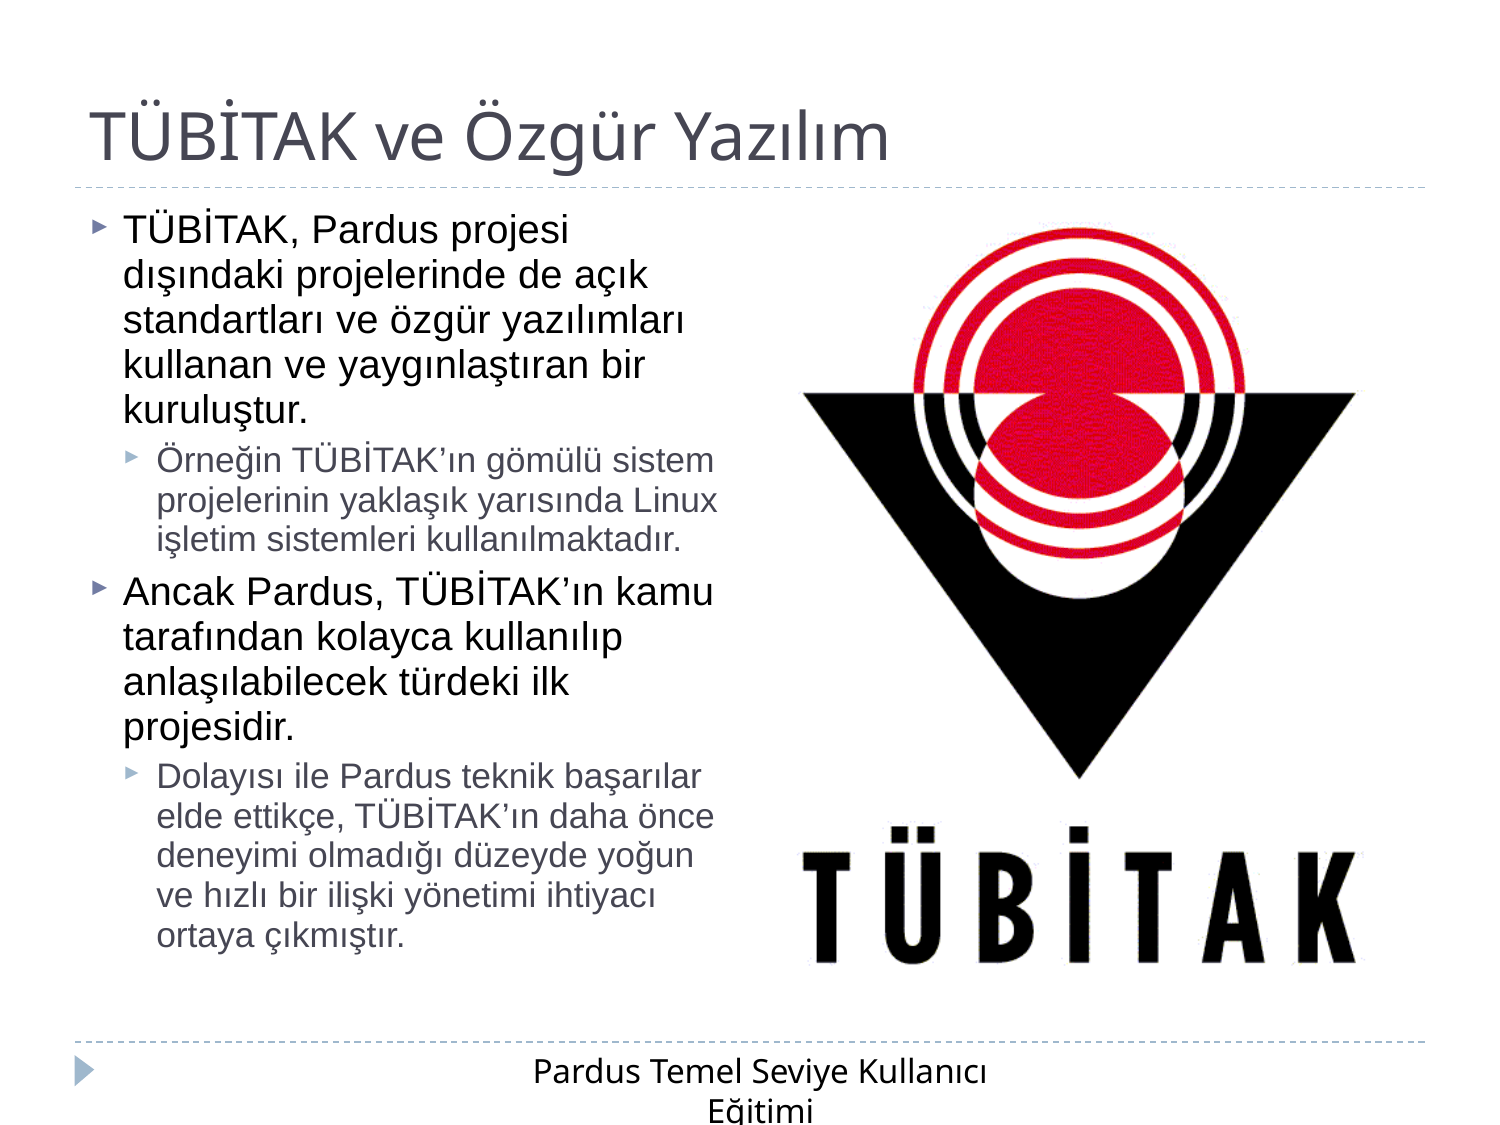

# TÜBİTAK ve Özgür Yazılım
TÜBİTAK, Pardus projesi dışındaki projelerinde de açık standartları ve özgür yazılımları kullanan ve yaygınlaştıran bir kuruluştur.
Örneğin TÜBİTAK’ın gömülü sistem projelerinin yaklaşık yarısında Linux işletim sistemleri kullanılmaktadır.
Ancak Pardus, TÜBİTAK’ın kamu tarafından kolayca kullanılıp anlaşılabilecek türdeki ilk projesidir.
Dolayısı ile Pardus teknik başarılar elde ettikçe, TÜBİTAK’ın daha önce deneyimi olmadığı düzeyde yoğun ve hızlı bir ilişki yönetimi ihtiyacı ortaya çıkmıştır.